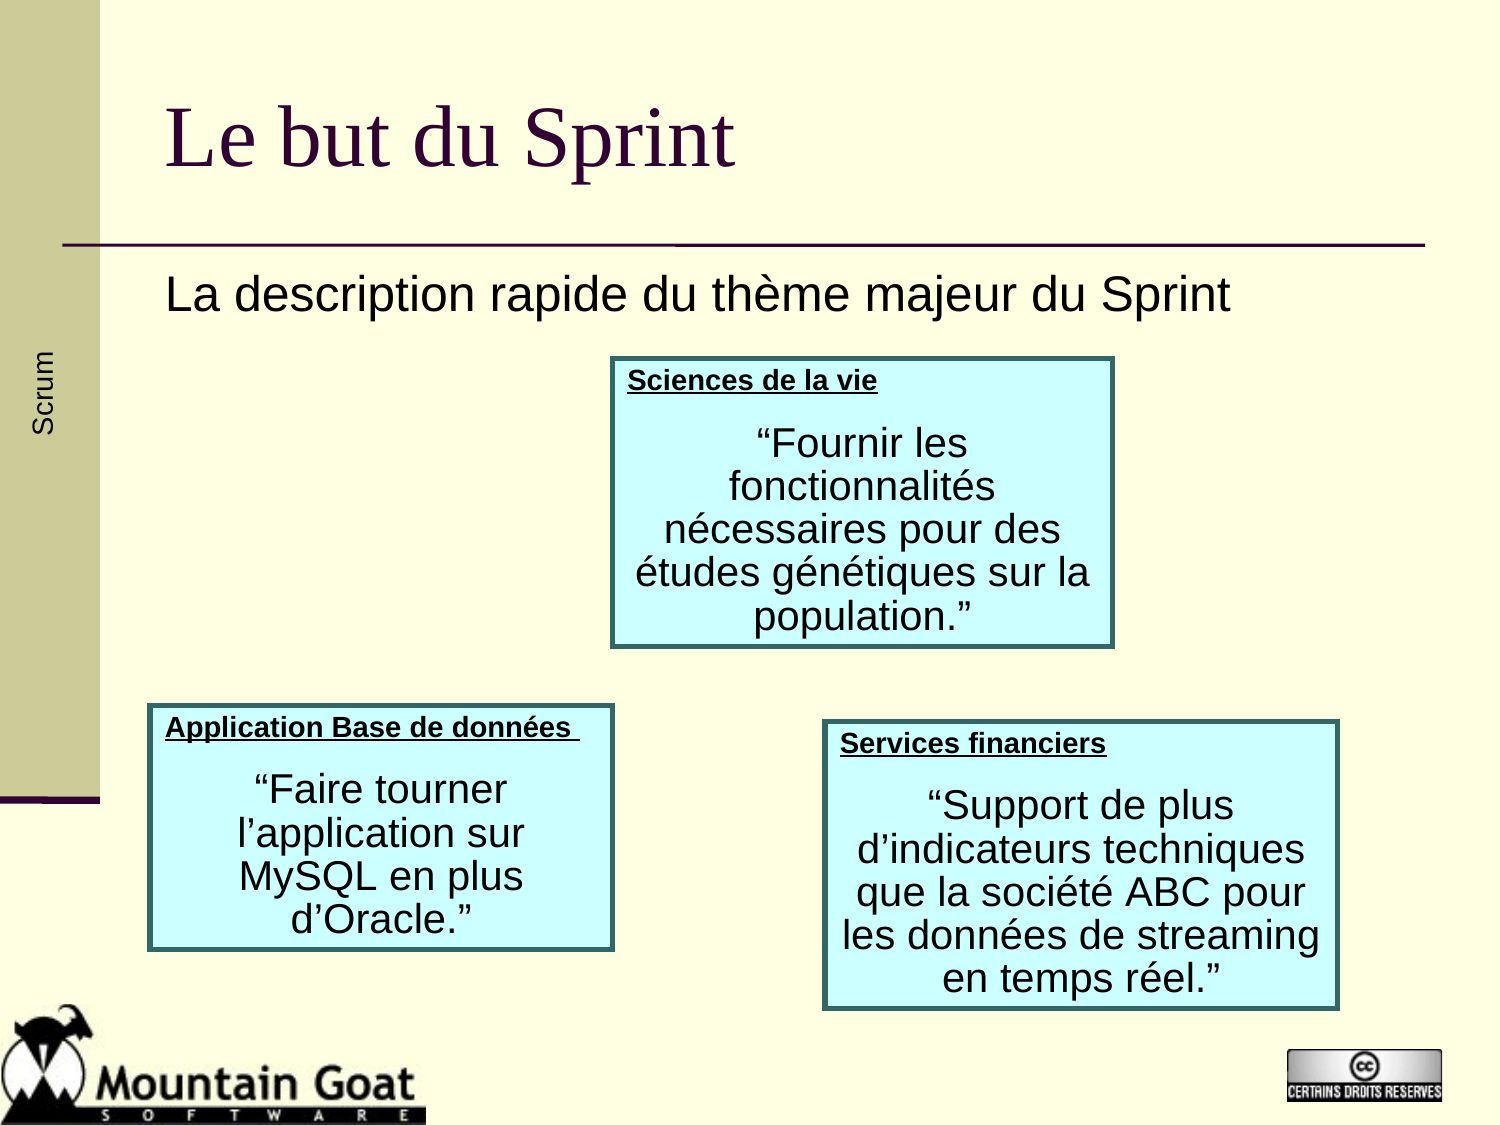

# Le but du Sprint
La description rapide du thème majeur du Sprint
Scrum
Sciences de la vie
“Fournir les fonctionnalités nécessaires pour des études génétiques sur la population.”
Application Base de données
“Faire tourner l’application sur MySQL en plus d’Oracle.”
Services financiers
“Support de plus d’indicateurs techniques que la société ABC pour les données de streaming en temps réel.”